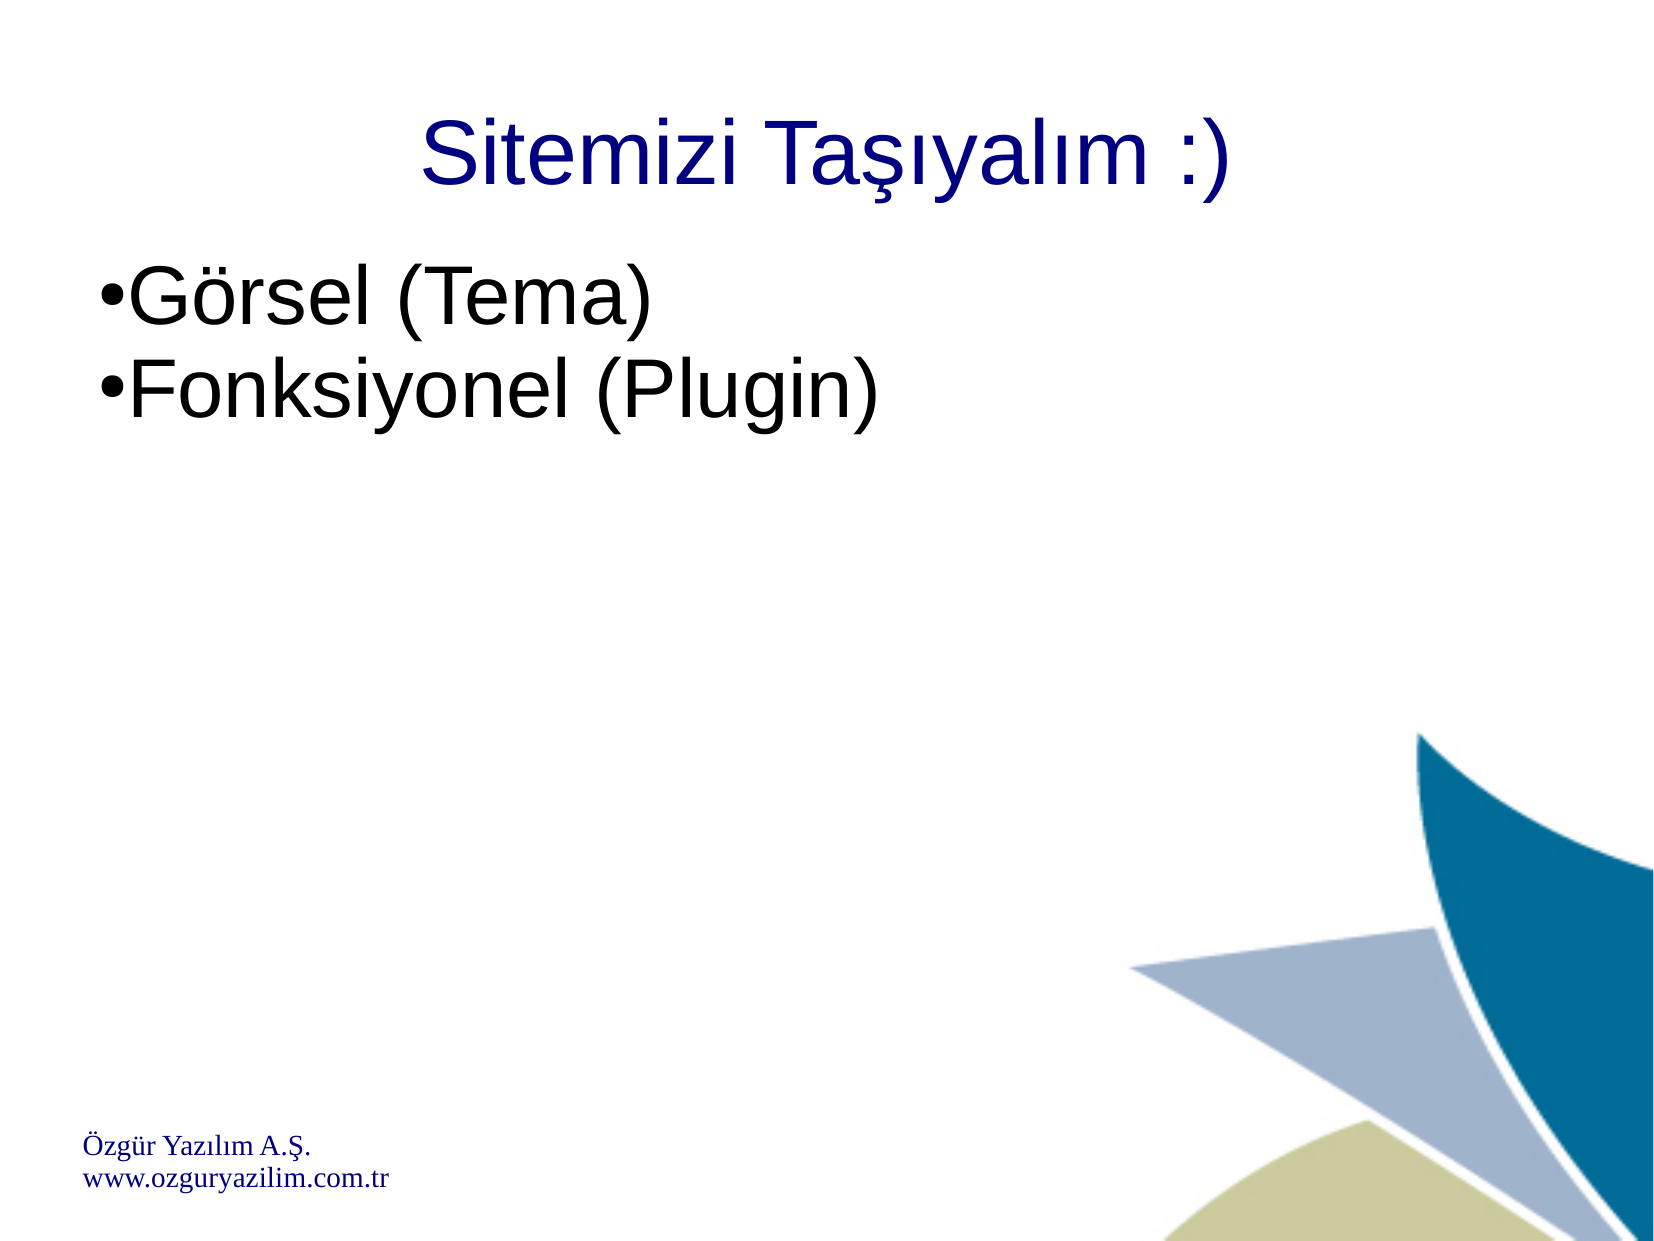

# Sitemizi Taşıyalım :)
Görsel (Tema)
Fonksiyonel (Plugin)